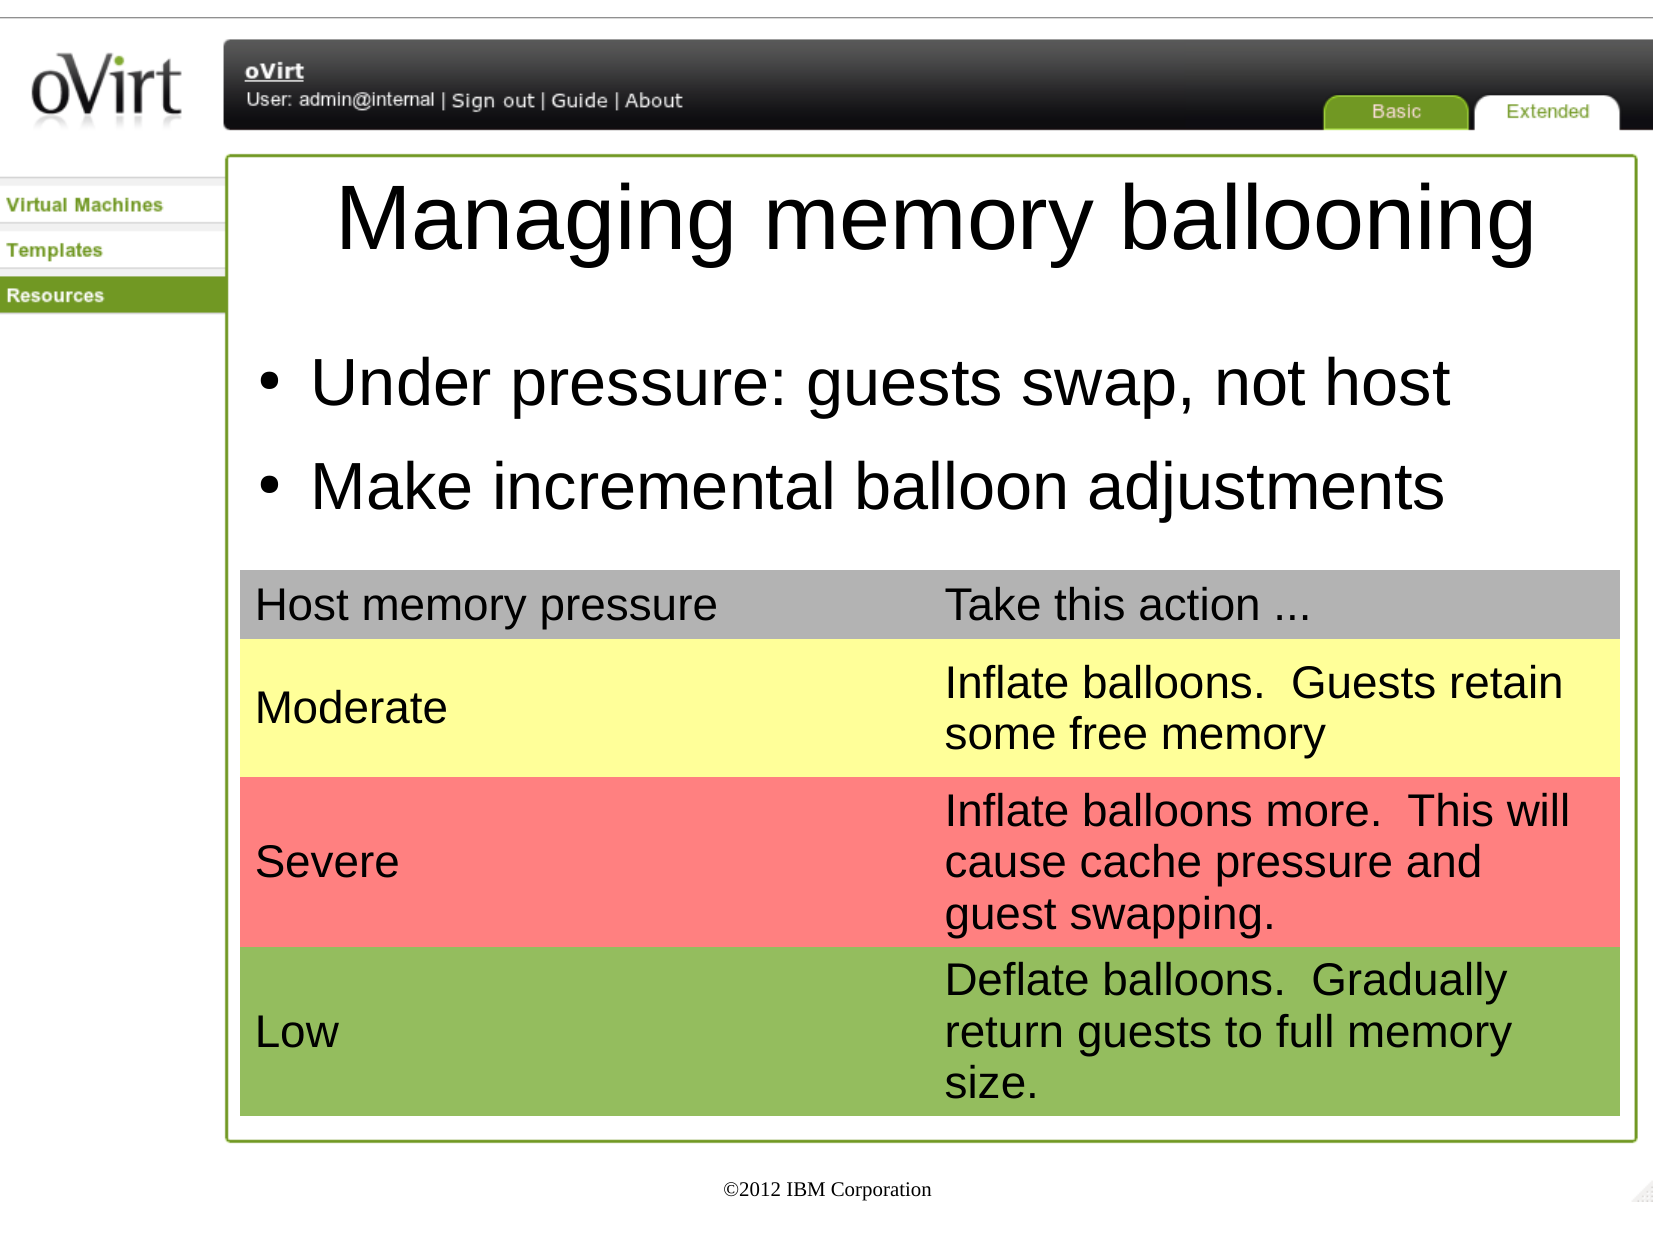

# Managing memory ballooning
Under pressure: guests swap, not host
Make incremental balloon adjustments
| Host memory pressure | Take this action ... |
| --- | --- |
| Moderate | Inflate balloons. Guests retain some free memory |
| Severe | Inflate balloons more. This will cause cache pressure and guest swapping. |
| Low | Deflate balloons. Gradually return guests to full memory size. |